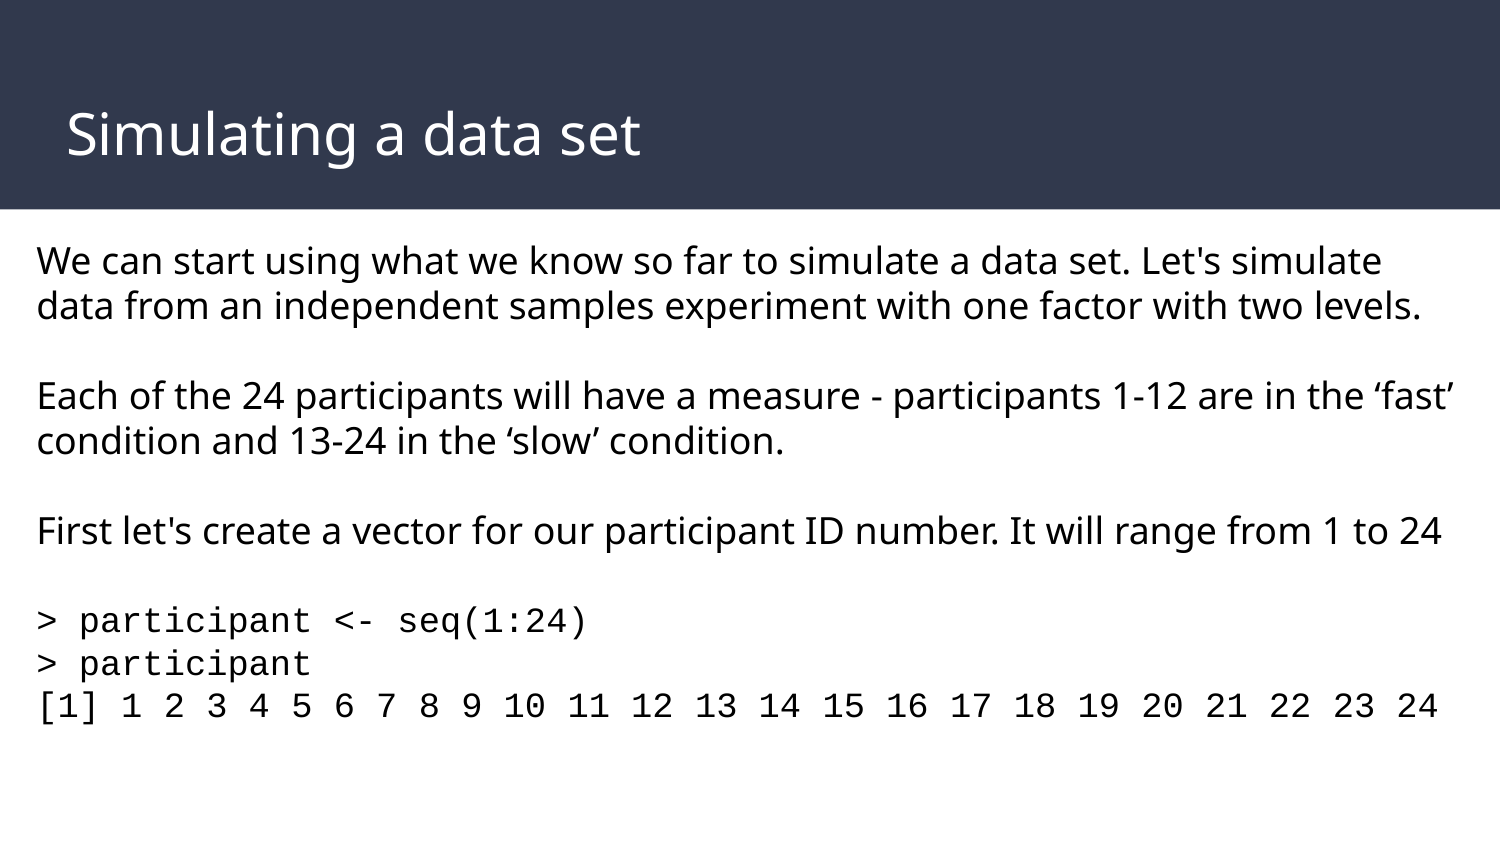

# Simulating a data set
We can start using what we know so far to simulate a data set. Let's simulate data from an independent samples experiment with one factor with two levels.
Each of the 24 participants will have a measure - participants 1-12 are in the ‘fast’ condition and 13-24 in the ‘slow’ condition.
First let's create a vector for our participant ID number. It will range from 1 to 24
> participant <- seq(1:24)
> participant
[1] 1 2 3 4 5 6 7 8 9 10 11 12 13 14 15 16 17 18 19 20 21 22 23 24